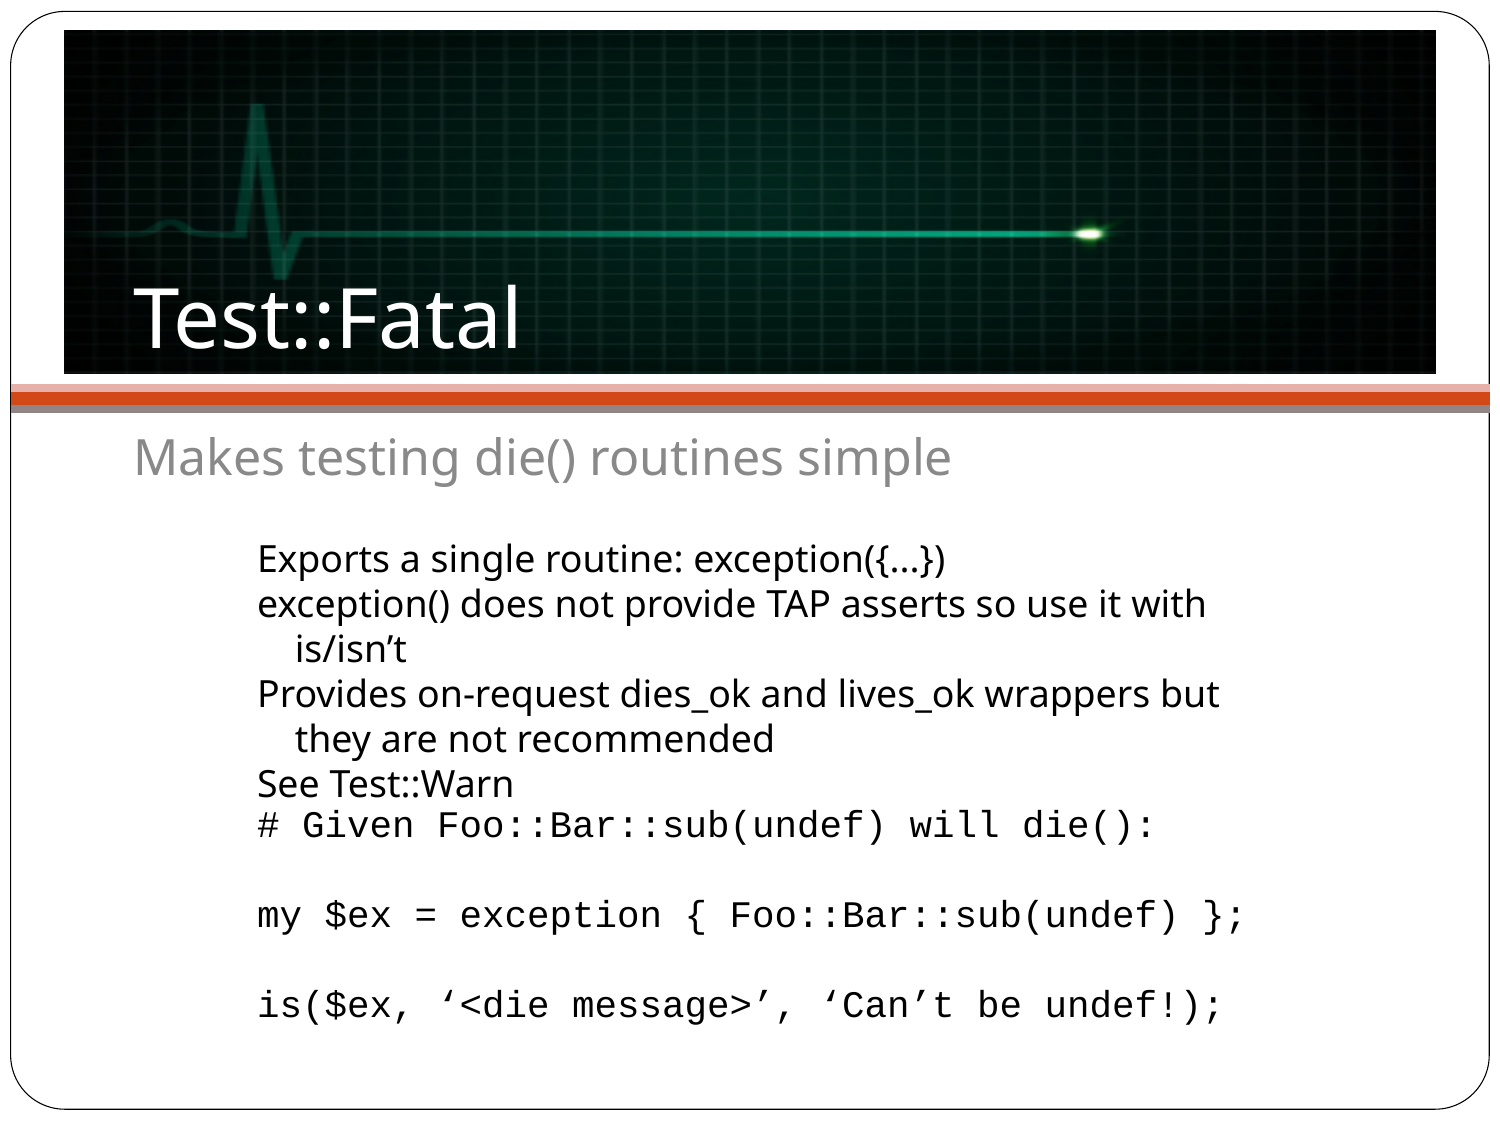

# Test::Fatal
Makes testing die() routines simple
Exports a single routine: exception({...})
exception() does not provide TAP asserts so use it with is/isn’t
Provides on-request dies_ok and lives_ok wrappers but they are not recommended
See Test::Warn
# Given Foo::Bar::sub(undef) will die():
my $ex = exception { Foo::Bar::sub(undef) };
is($ex, ‘<die message>’, ‘Can’t be undef!);